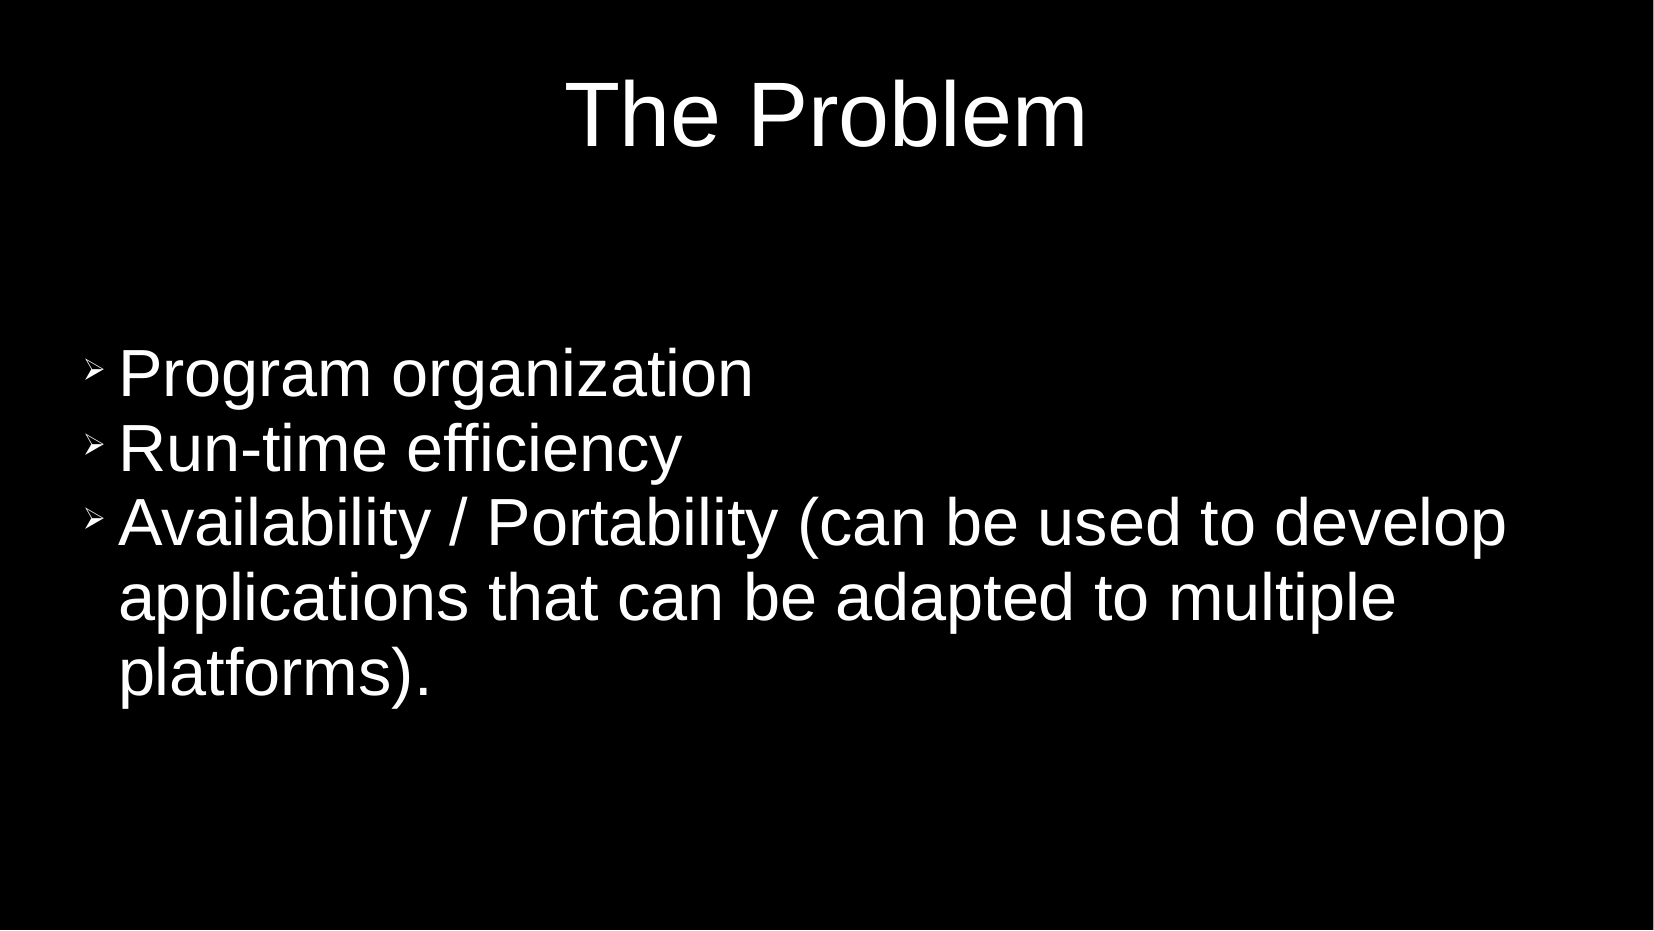

# The Problem
Program organization
Run-time efficiency
Availability / Portability (can be used to develop applications that can be adapted to multiple platforms).